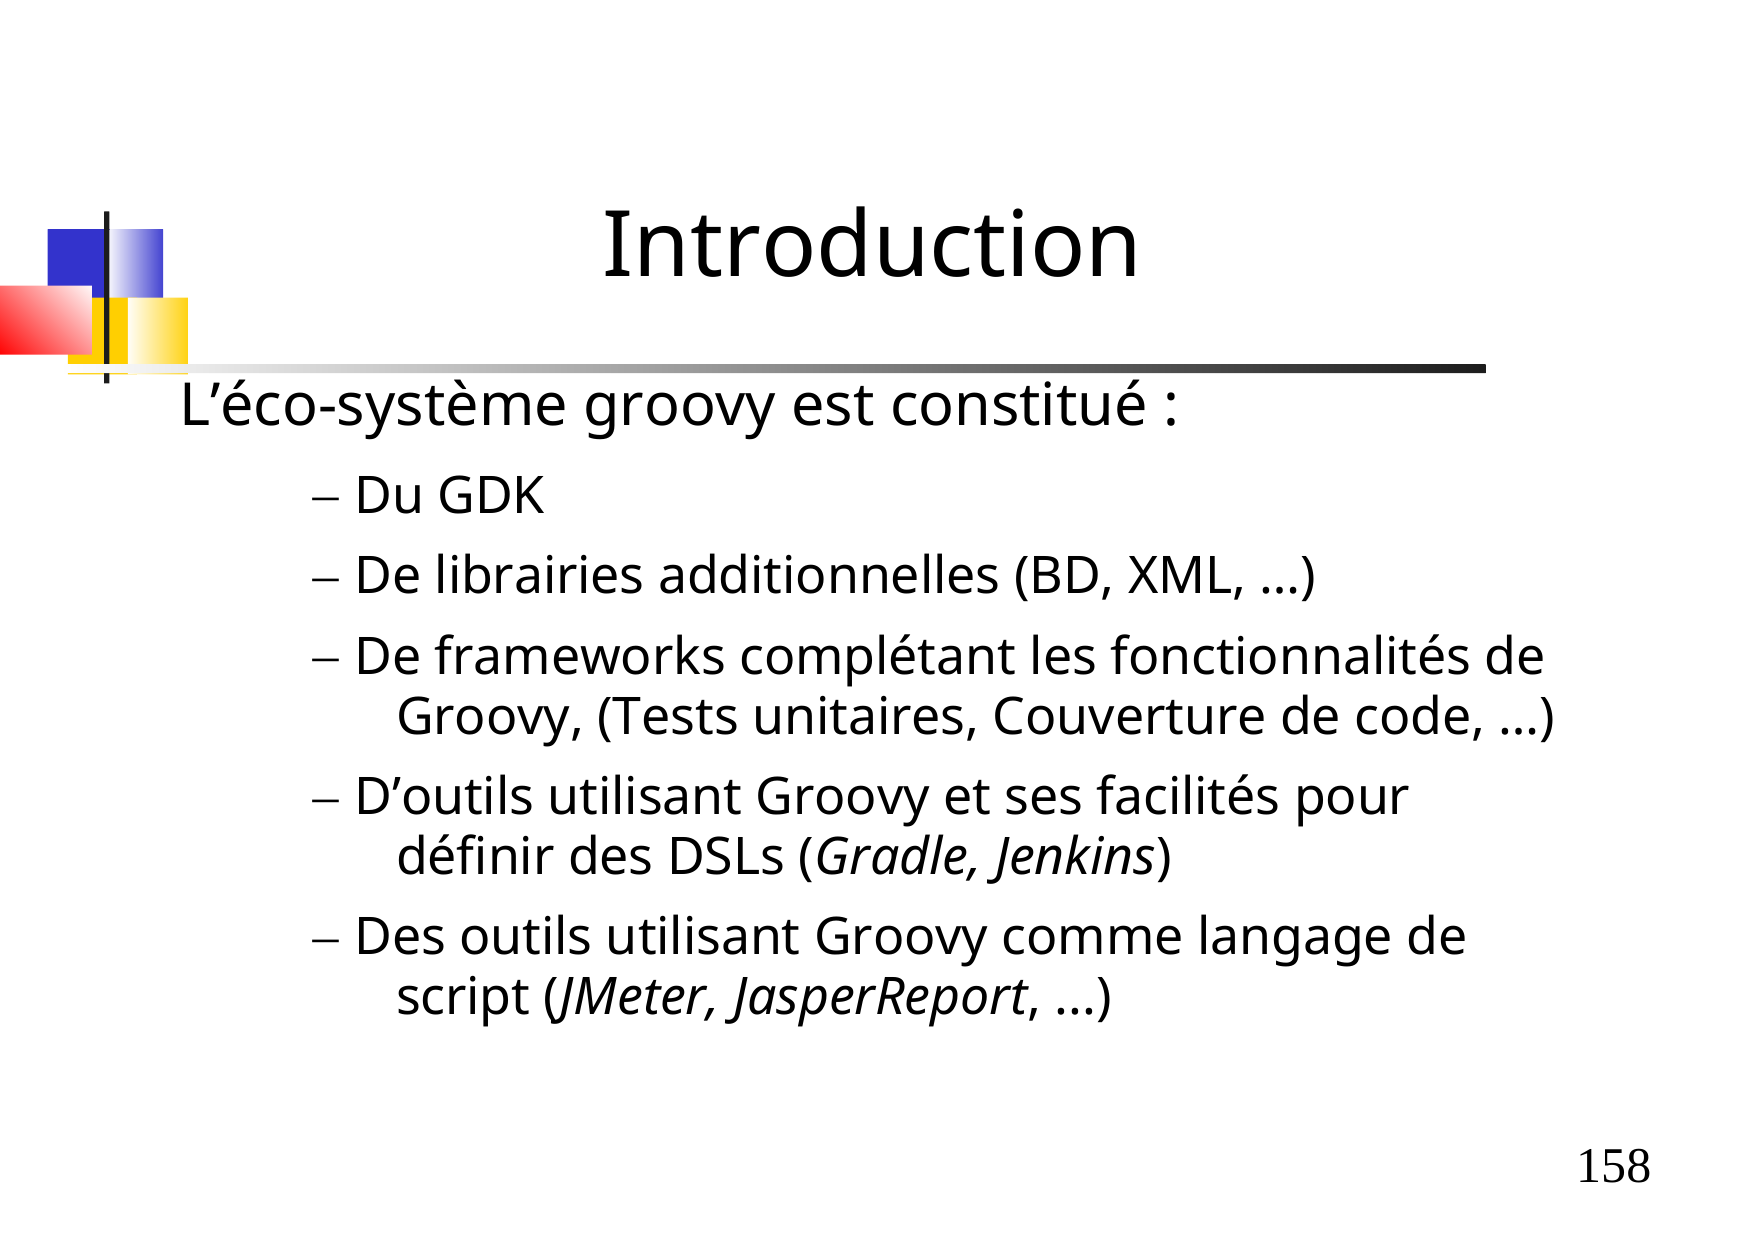

# Introduction
L’éco-système groovy est constitué :
Du GDK
De librairies additionnelles (BD, XML, …)
De frameworks complétant les fonctionnalités de Groovy, (Tests unitaires, Couverture de code, …)
D’outils utilisant Groovy et ses facilités pour définir des DSLs (Gradle, Jenkins)
Des outils utilisant Groovy comme langage de script (JMeter, JasperReport, ...)